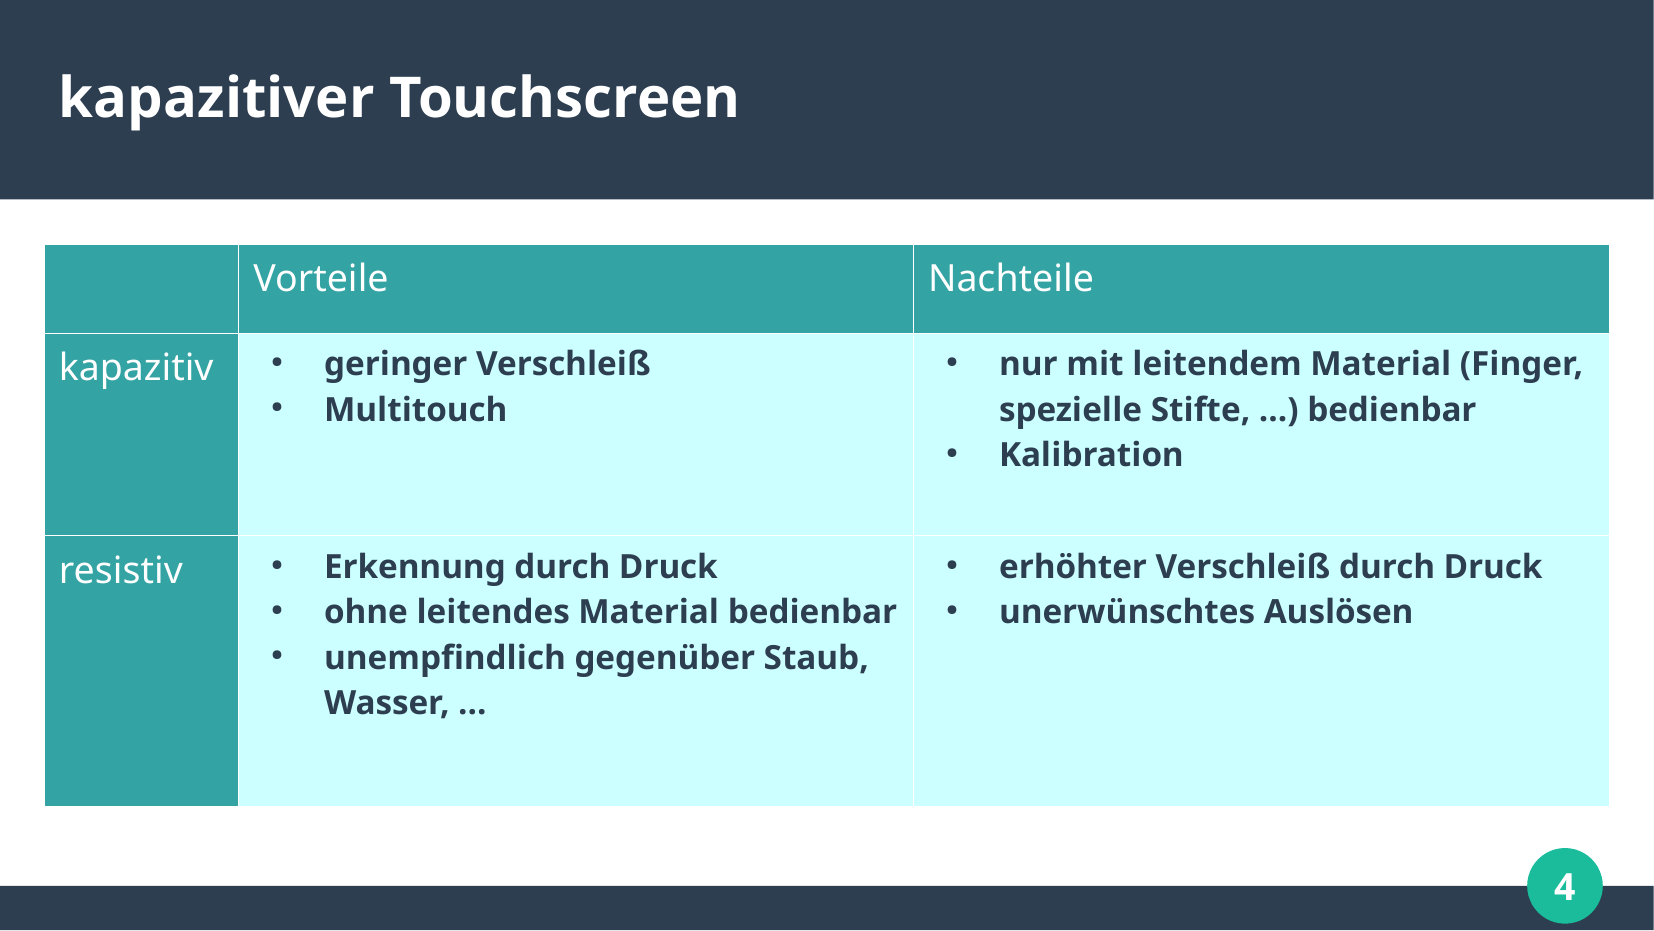

# kapazitiver Touchscreen
| | Vorteile | Nachteile |
| --- | --- | --- |
| kapazitiv | geringer Verschleiß Multitouch | nur mit leitendem Material (Finger, spezielle Stifte, …) bedienbar Kalibration |
| resistiv | Erkennung durch Druck ohne leitendes Material bedienbar unempfindlich gegenüber Staub, Wasser, … | erhöhter Verschleiß durch Druck unerwünschtes Auslösen |